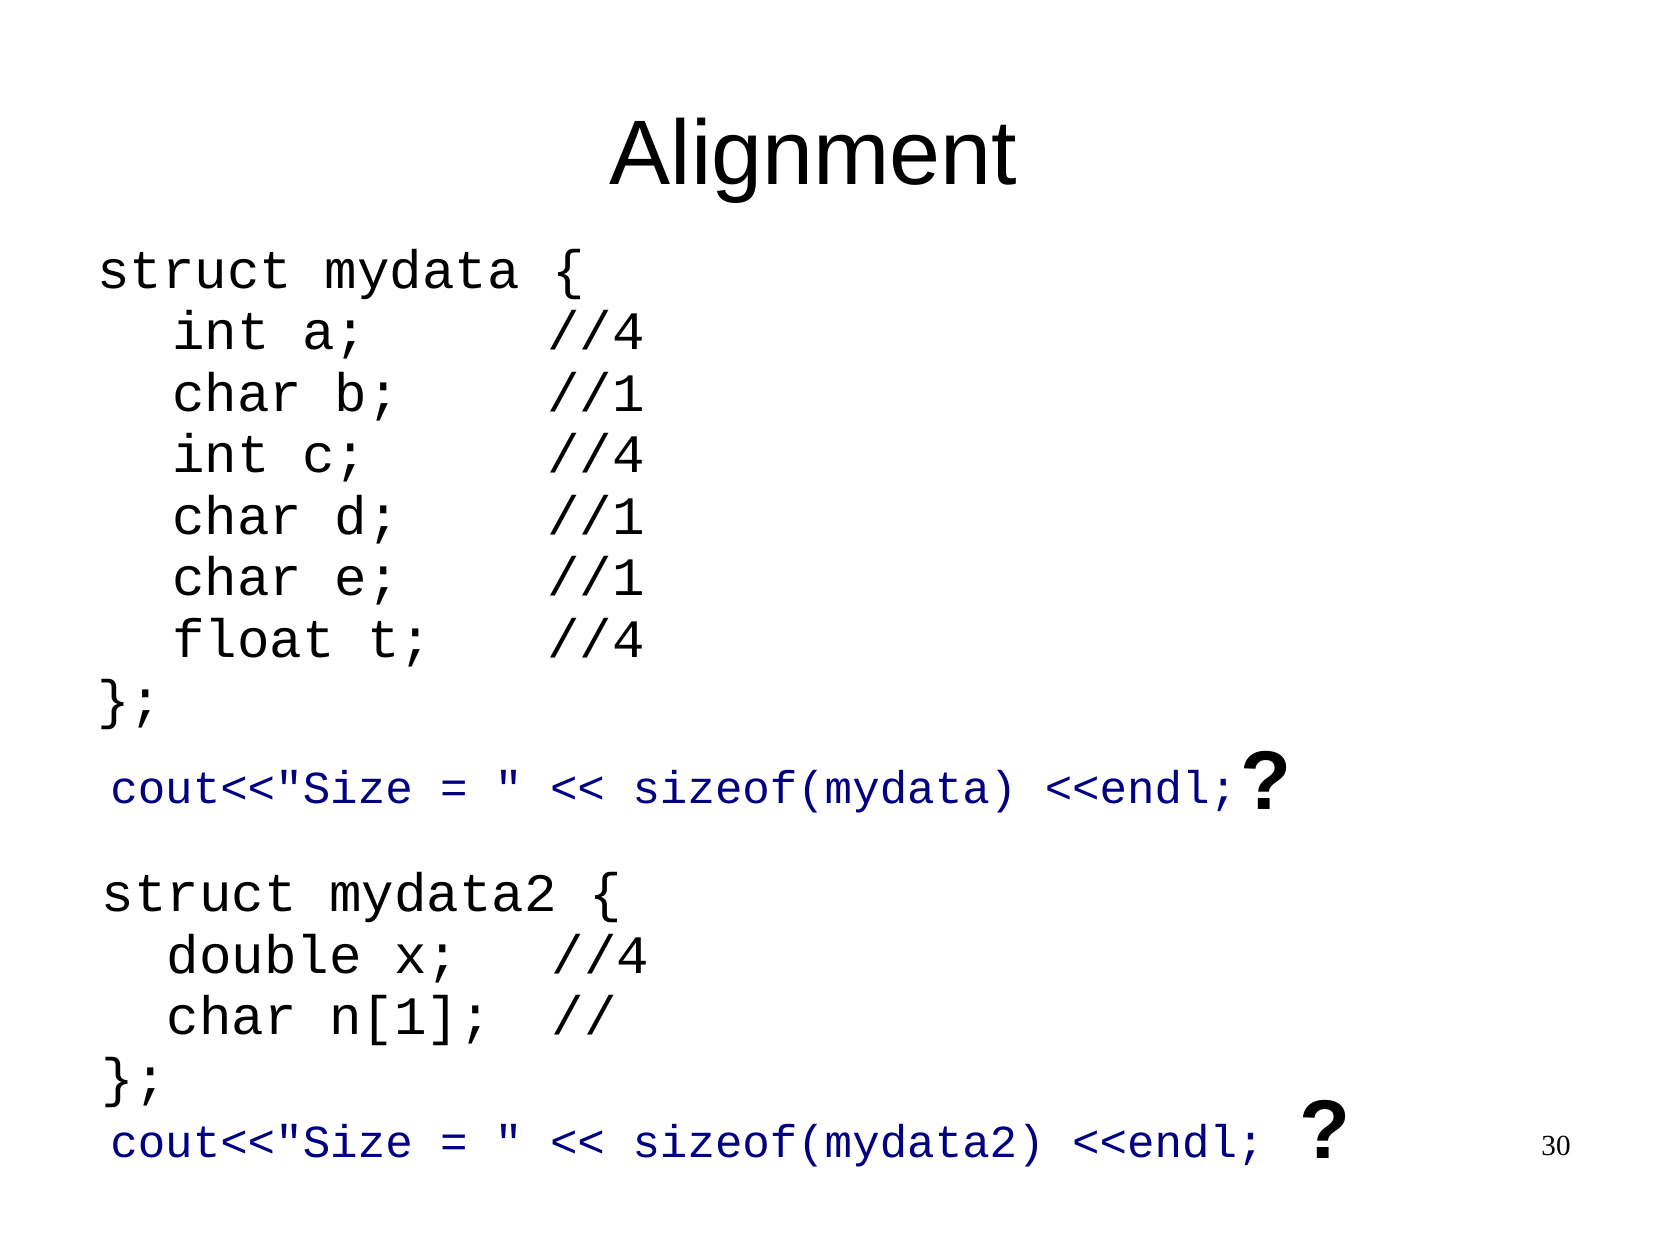

# Alignment
struct mydata {
	int a;			//4
	char b;		//1
	int c;			//4
	char d;		//1
	char e;		//1
	float t;		//4
};
?
cout<<"Size = " << sizeof(mydata) <<endl;
struct mydata2 {
 double x;		//4
 char n[1];	//
};
?
cout<<"Size = " << sizeof(mydata2) <<endl;
30